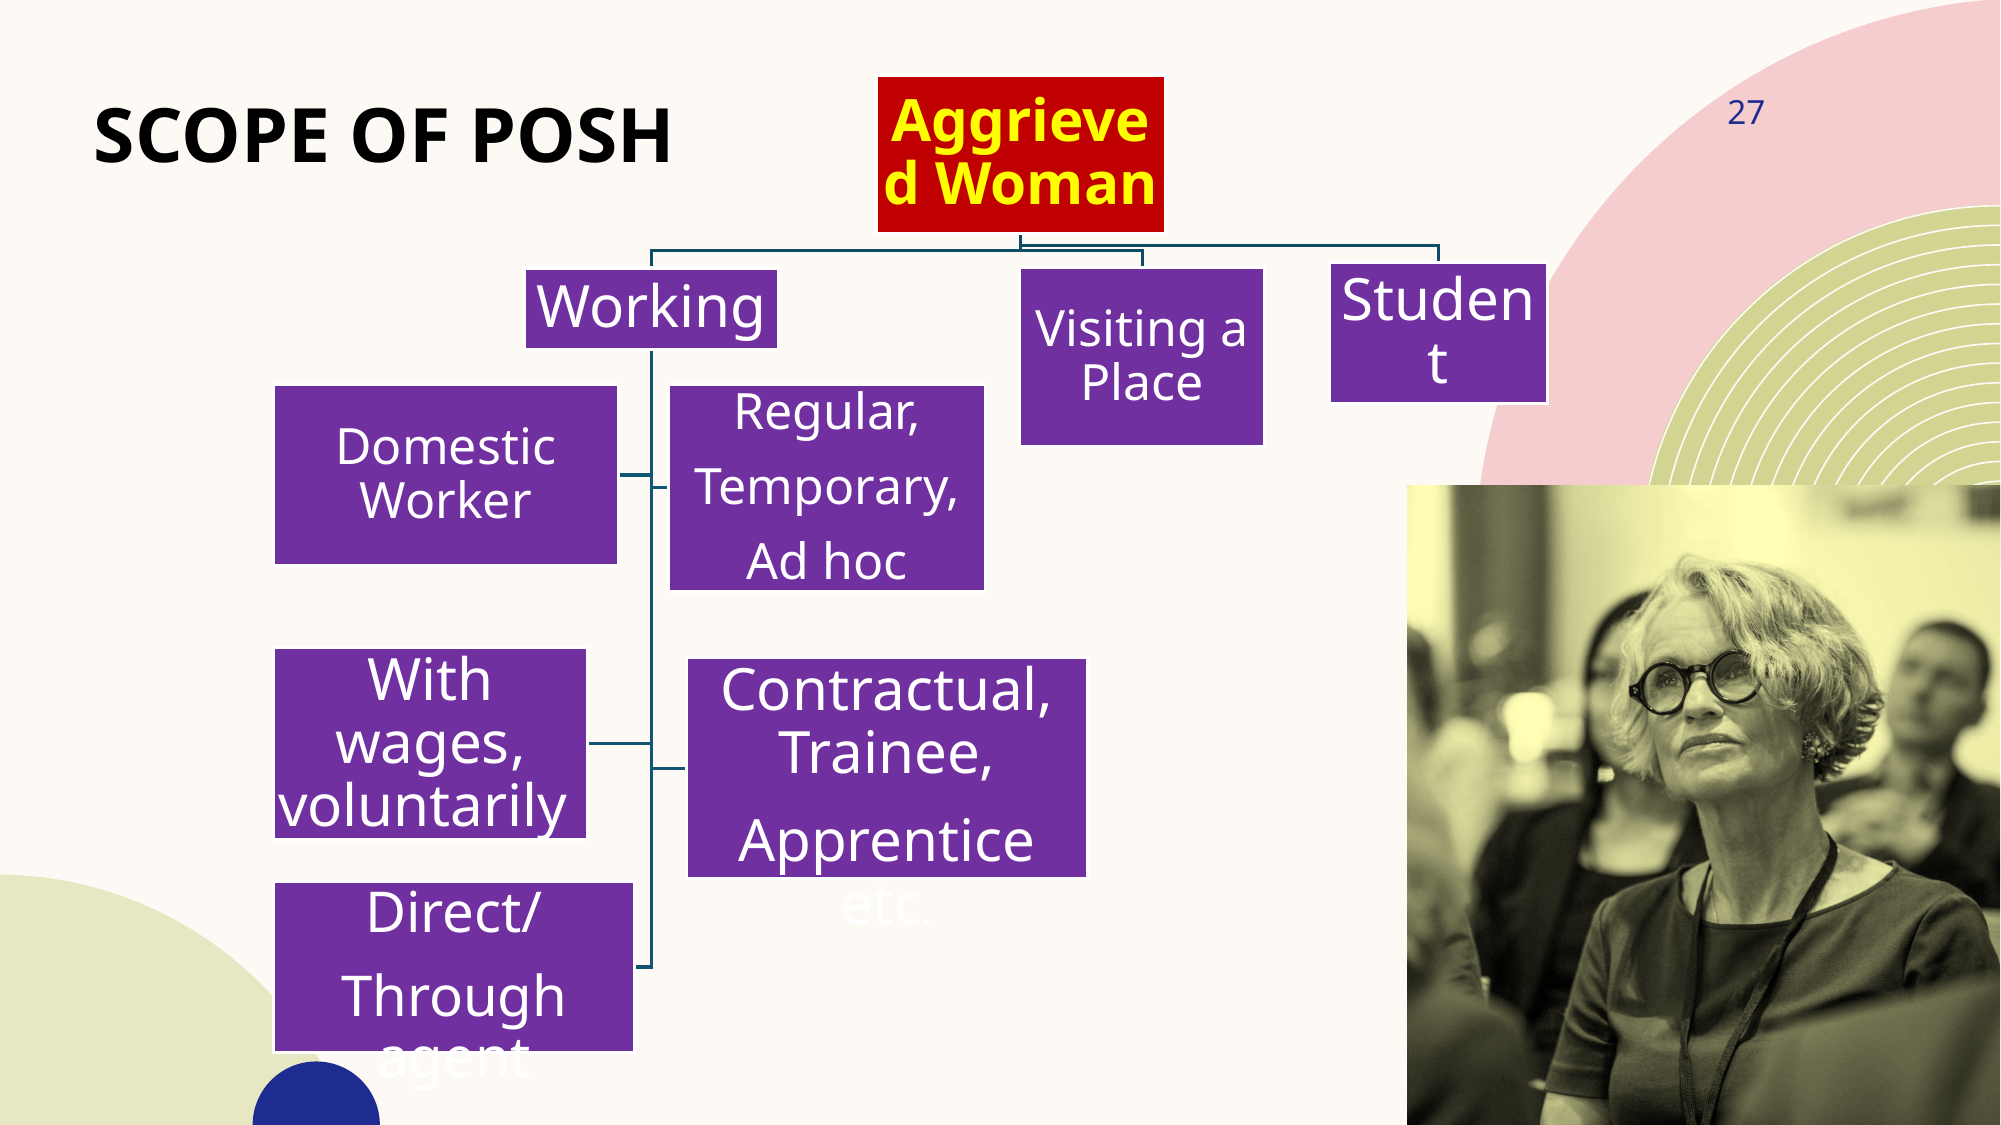

# Scope of POSH
Aggrieved Woman
Student
Working
Visiting a Place
Domestic Worker
Regular,
Temporary,
Ad hoc
With wages, voluntarily
Contractual, Trainee,
Apprentice etc.
Direct/
Through agent